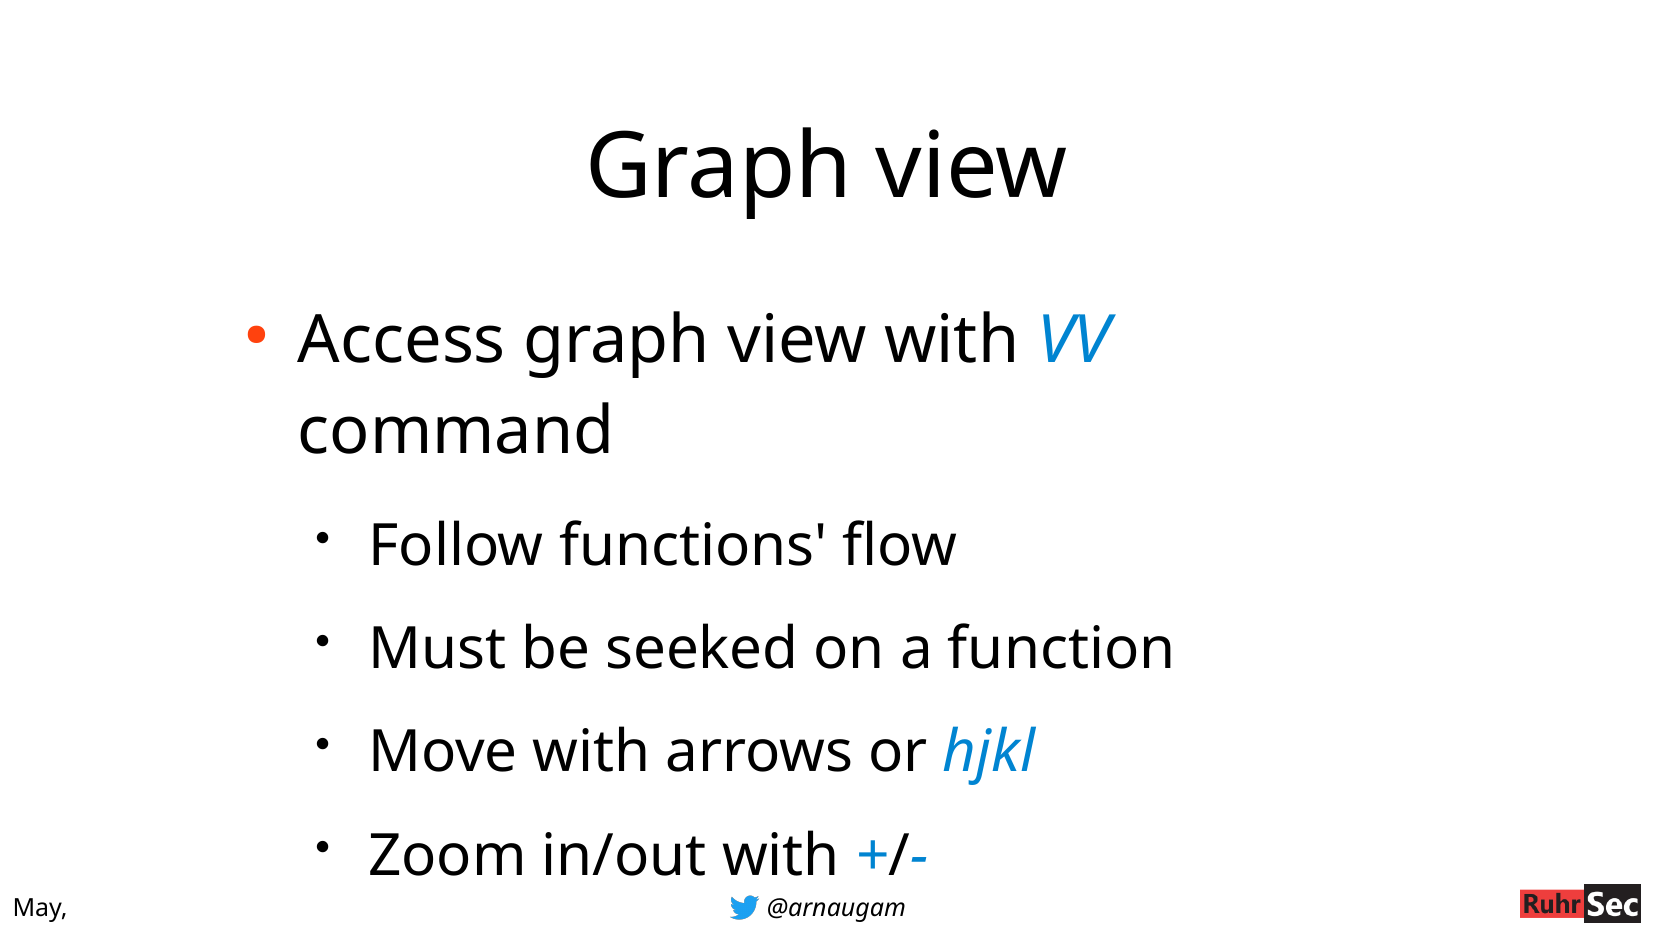

# Graph view
Access graph view with VV command
Follow functions' flow
Must be seeked on a function
Move with arrows or hjkl
Zoom in/out with +/-